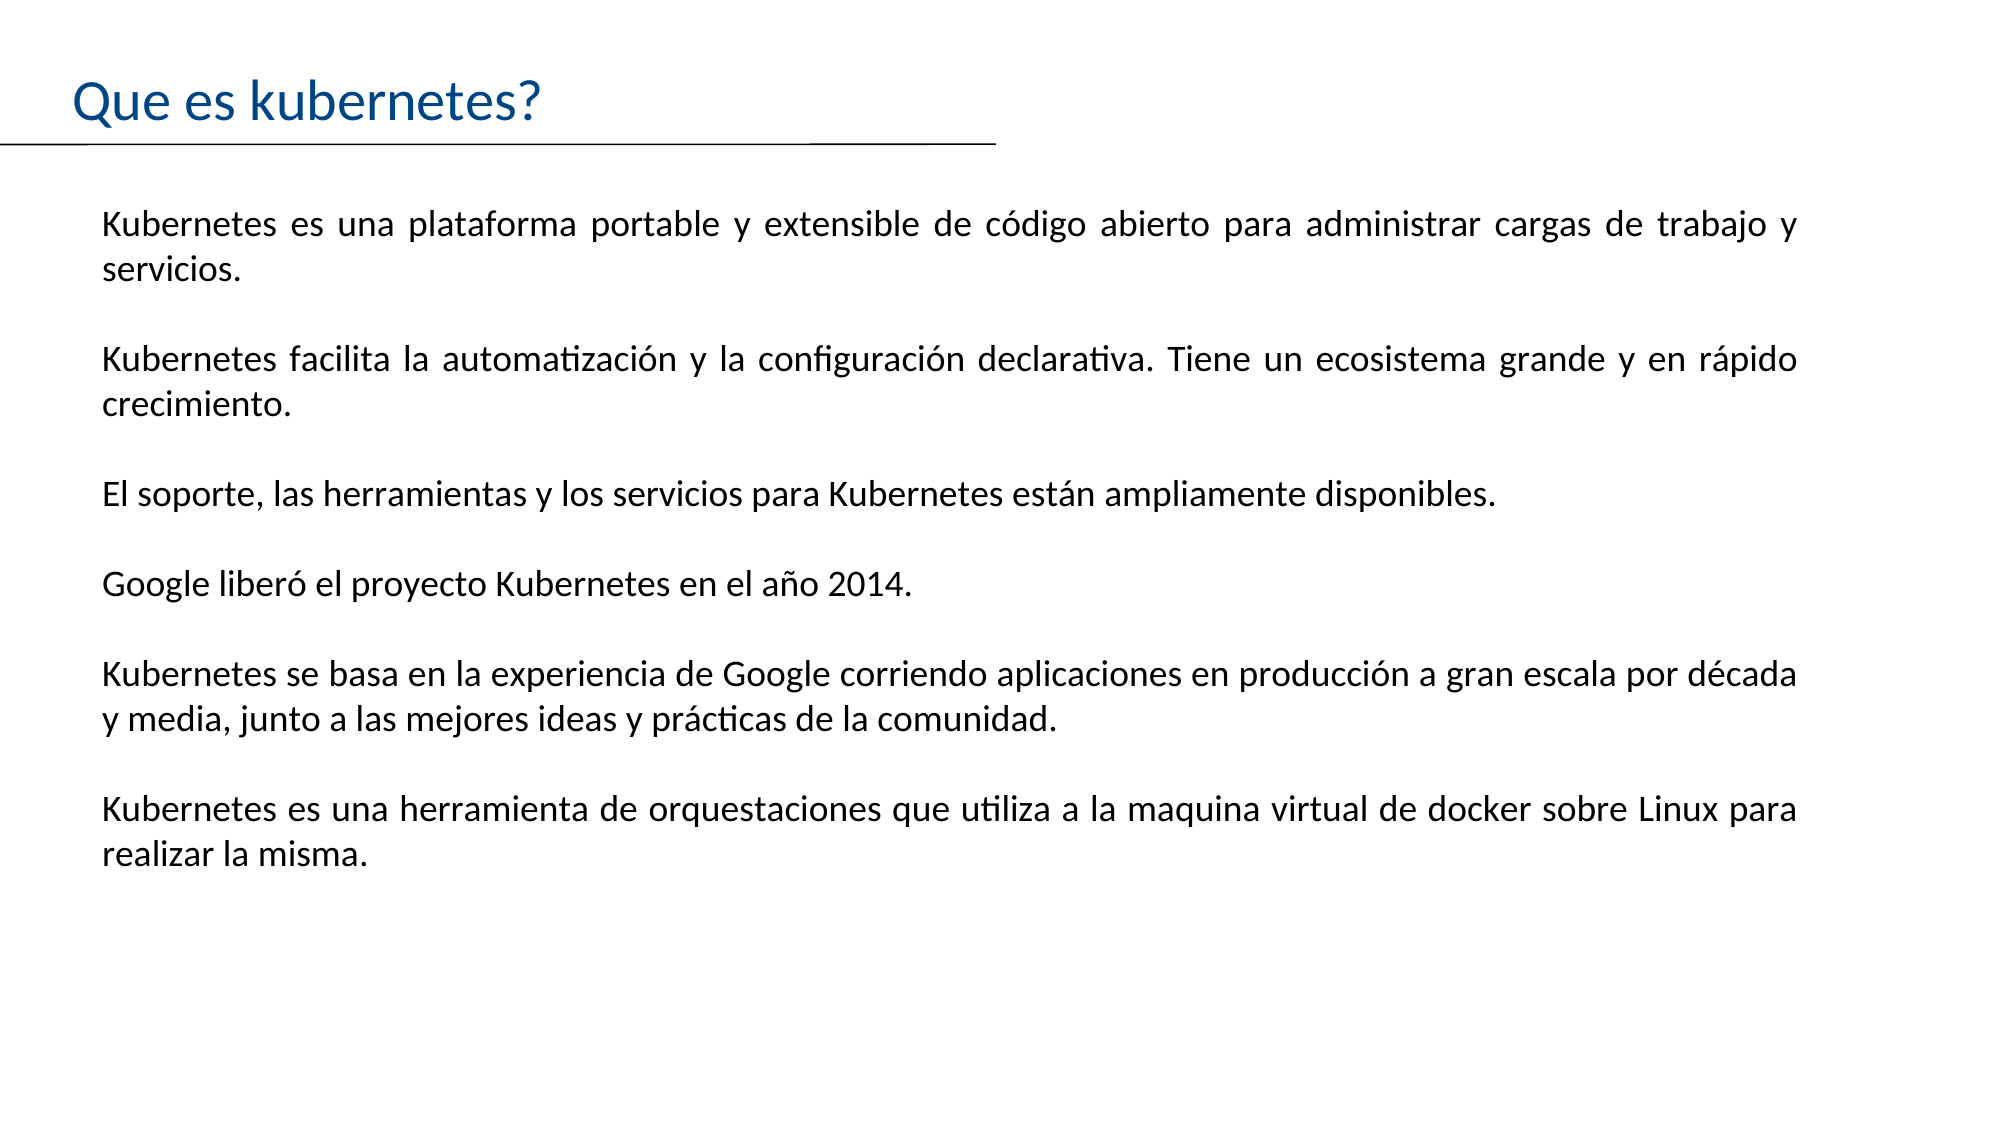

Que es kubernetes?
Kubernetes es una plataforma portable y extensible de código abierto para administrar cargas de trabajo y servicios.
Kubernetes facilita la automatización y la configuración declarativa. Tiene un ecosistema grande y en rápido crecimiento.
El soporte, las herramientas y los servicios para Kubernetes están ampliamente disponibles.
Google liberó el proyecto Kubernetes en el año 2014.
Kubernetes se basa en la experiencia de Google corriendo aplicaciones en producción a gran escala por década y media, junto a las mejores ideas y prácticas de la comunidad.
Kubernetes es una herramienta de orquestaciones que utiliza a la maquina virtual de docker sobre Linux para realizar la misma.